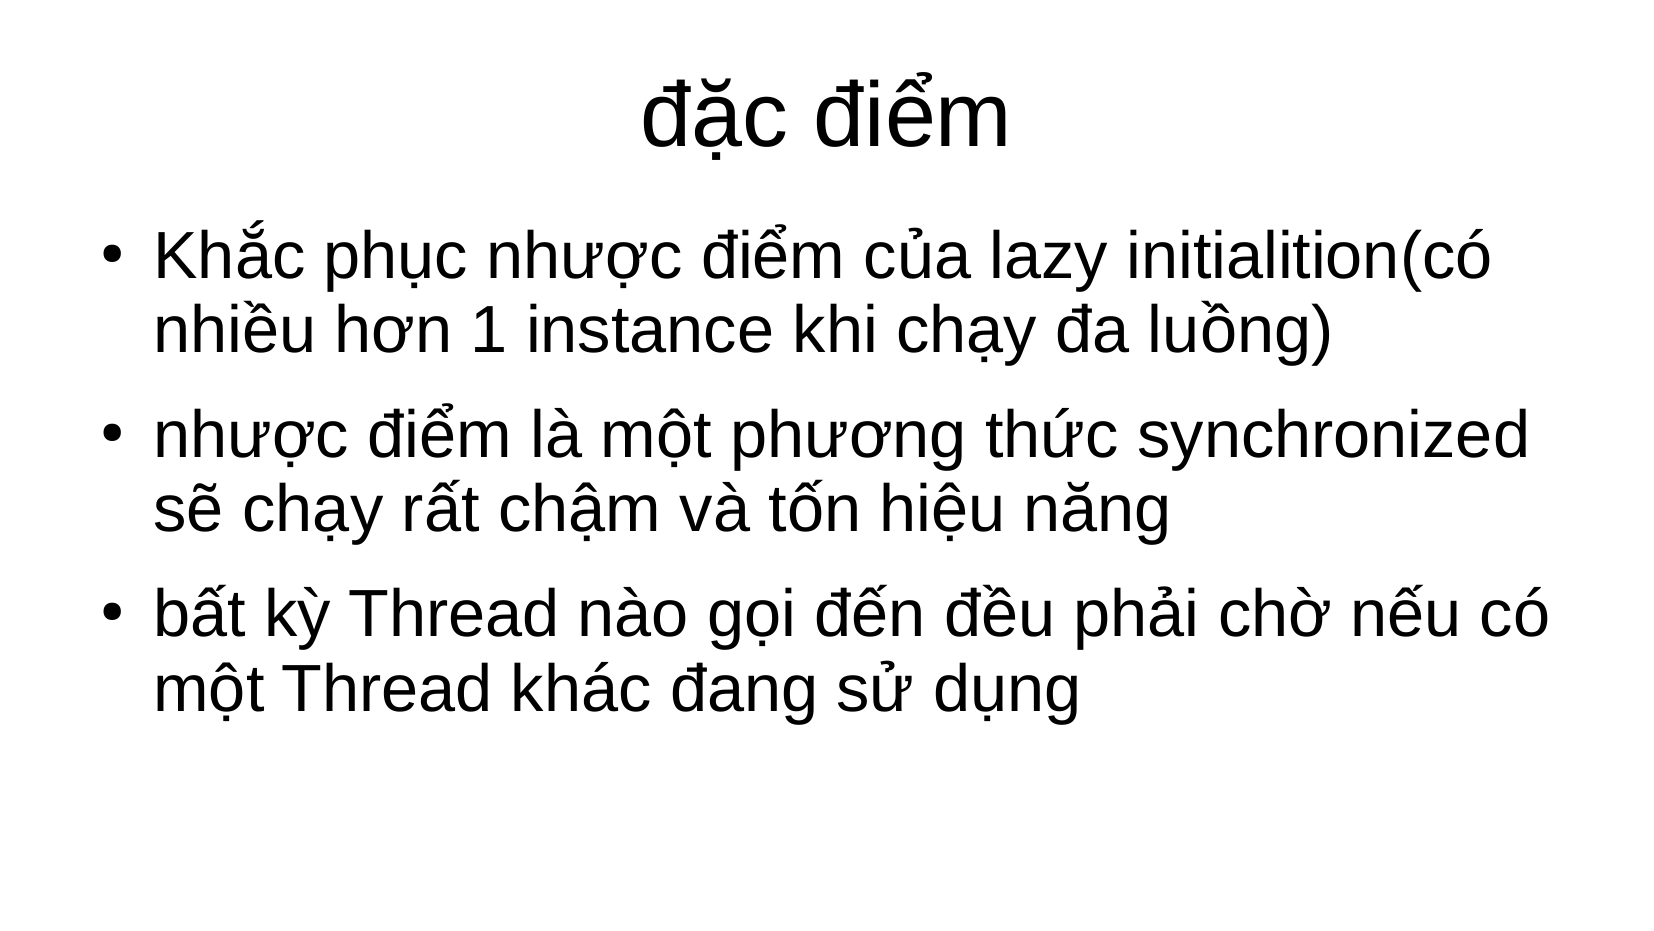

# đặc điểm
Khắc phục nhược điểm của lazy initialition(có nhiều hơn 1 instance khi chạy đa luồng)
nhược điểm là một phương thức synchronized sẽ chạy rất chậm và tốn hiệu năng
bất kỳ Thread nào gọi đến đều phải chờ nếu có một Thread khác đang sử dụng